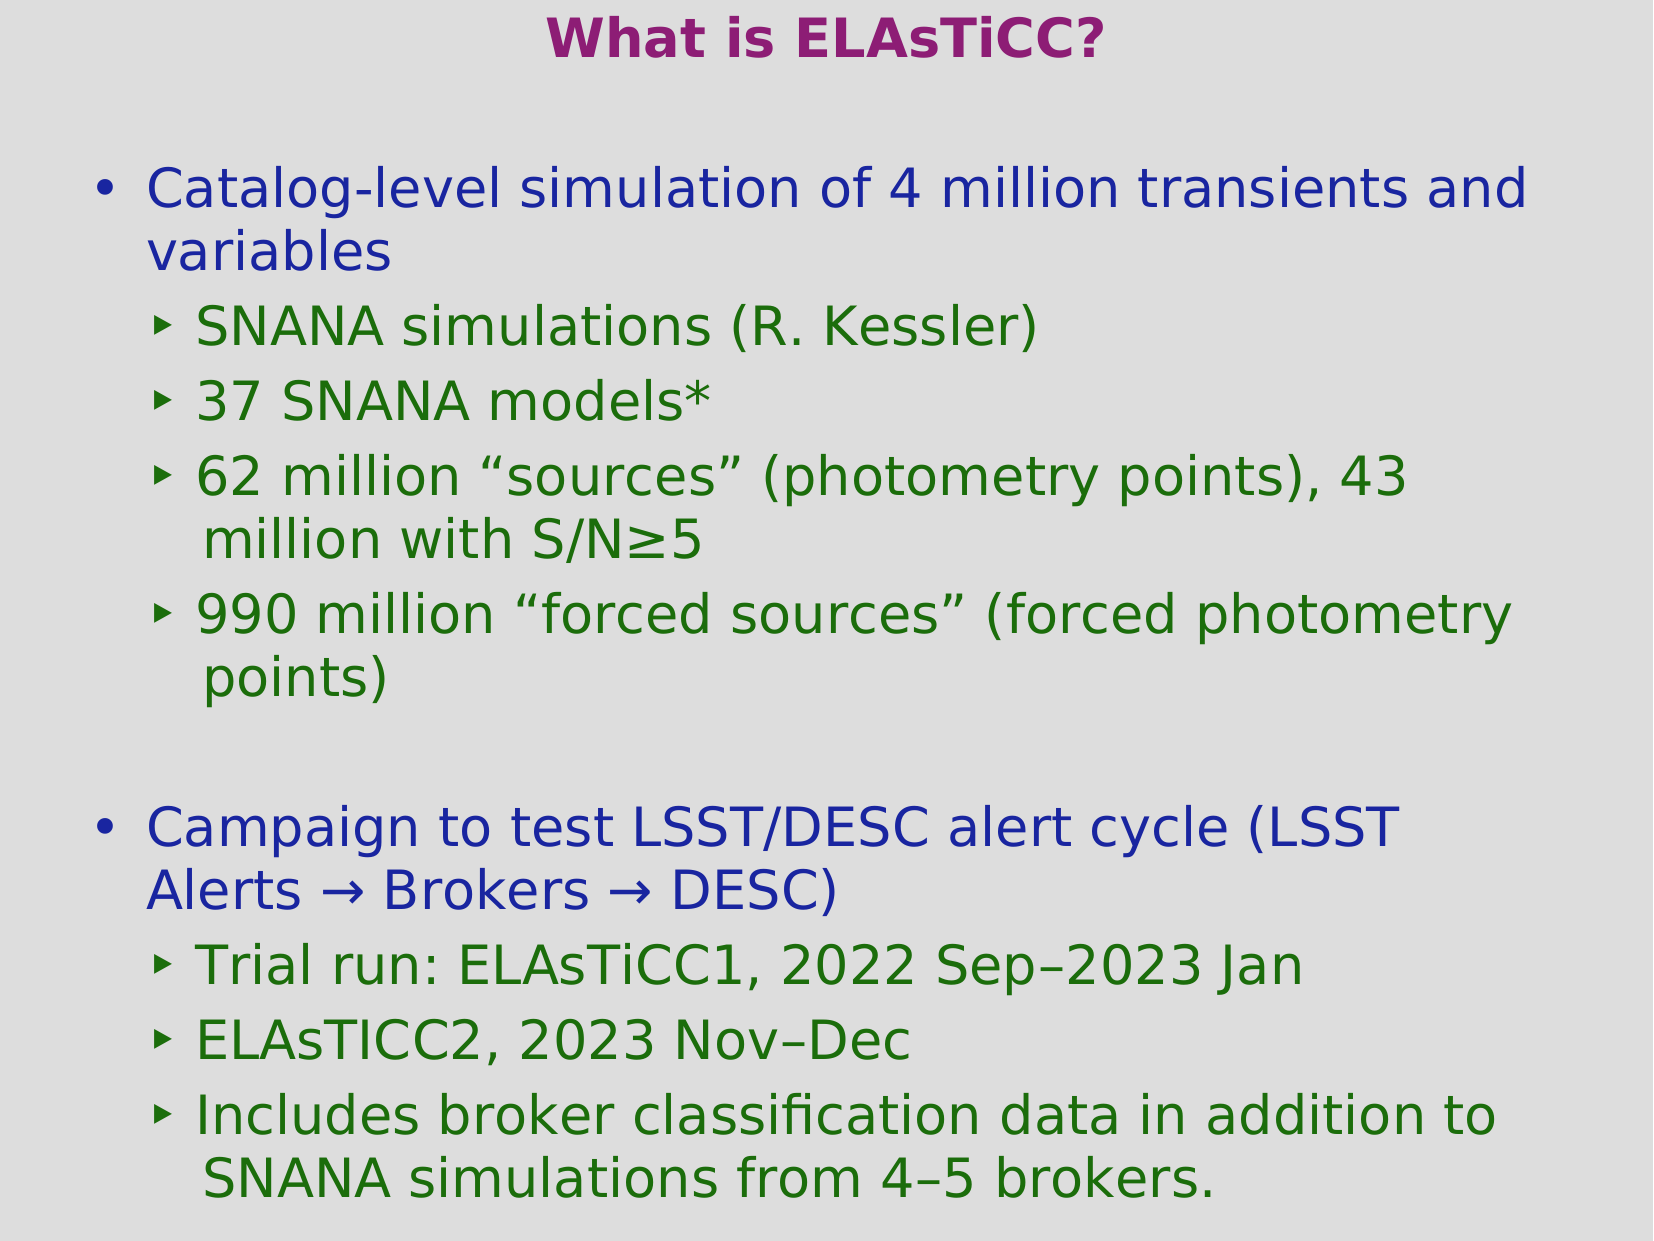

What is ELAsTiCC?
•	Catalog-level simulation of 4 million transients and variables
‣ SNANA simulations (R. Kessler)
‣ 37 SNANA models*
‣ 62 million “sources” (photometry points), 43 million with S/N≥5
‣ 990 million “forced sources” (forced photometry points)
•	Campaign to test LSST/DESC alert cycle (LSST Alerts → Brokers → DESC)
‣ Trial run: ELAsTiCC1, 2022 Sep–2023 Jan
‣ ELAsTICC2, 2023 Nov–Dec
‣ Includes broker classification data in addition to SNANA simulations from 4–5 brokers.